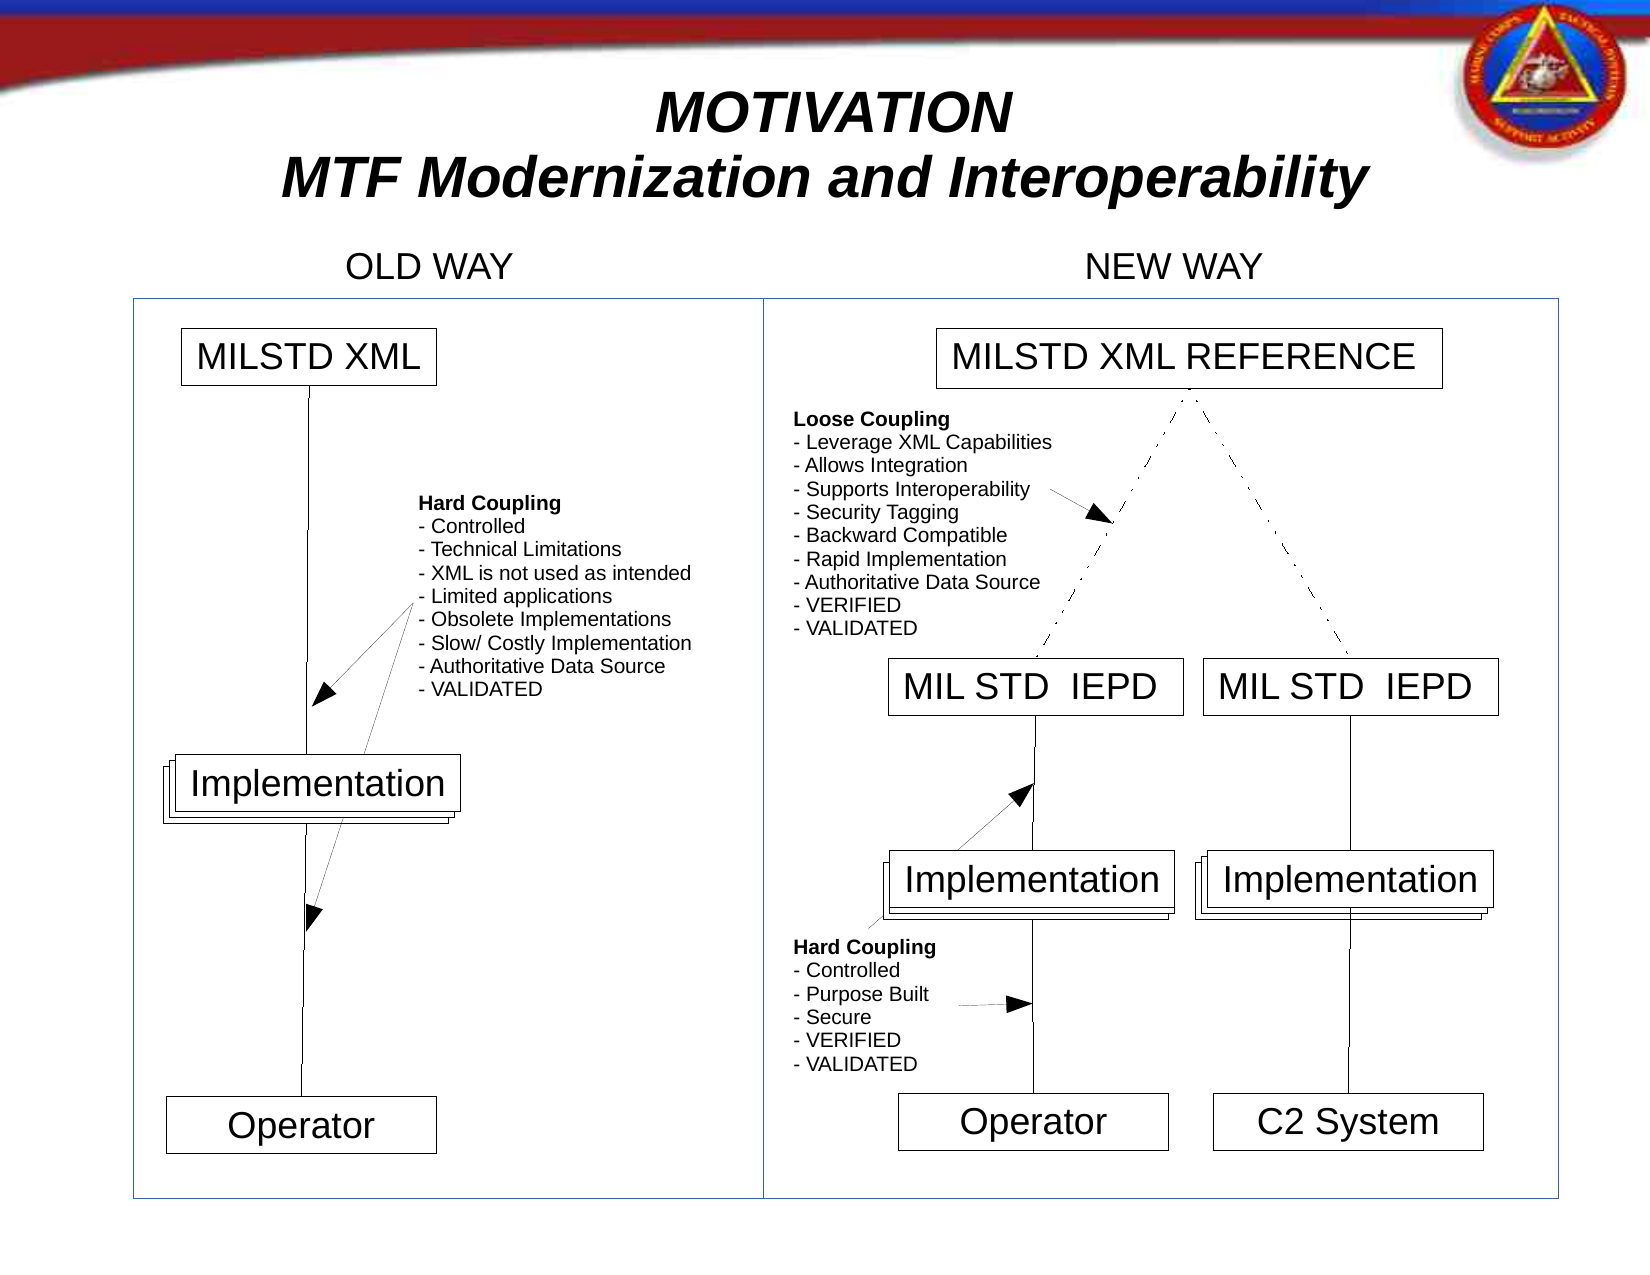

MOTIVATION
MTF Modernization and Interoperability
OLD WAY
NEW WAY
MILSTD XML
MILSTD XML REFERENCE
Loose Coupling
- Leverage XML Capabilities
- Allows Integration
- Supports Interoperability
- Security Tagging
- Backward Compatible
- Rapid Implementation
- Authoritative Data Source
- VERIFIED
- VALIDATED
Hard Coupling
- Controlled
- Technical Limitations
- XML is not used as intended
- Limited applications
- Obsolete Implementations
- Slow/ Costly Implementation
- Authoritative Data Source
- VALIDATED
MIL STD IEPD
MIL STD IEPD
Implementation
Implementation
Implementation
Implementation
Implementation
Implementation
Implementation
Implementation
Implementation
Hard Coupling
- Controlled
- Purpose Built
- Secure
- VERIFIED
- VALIDATED
Operator
C2 System
Operator